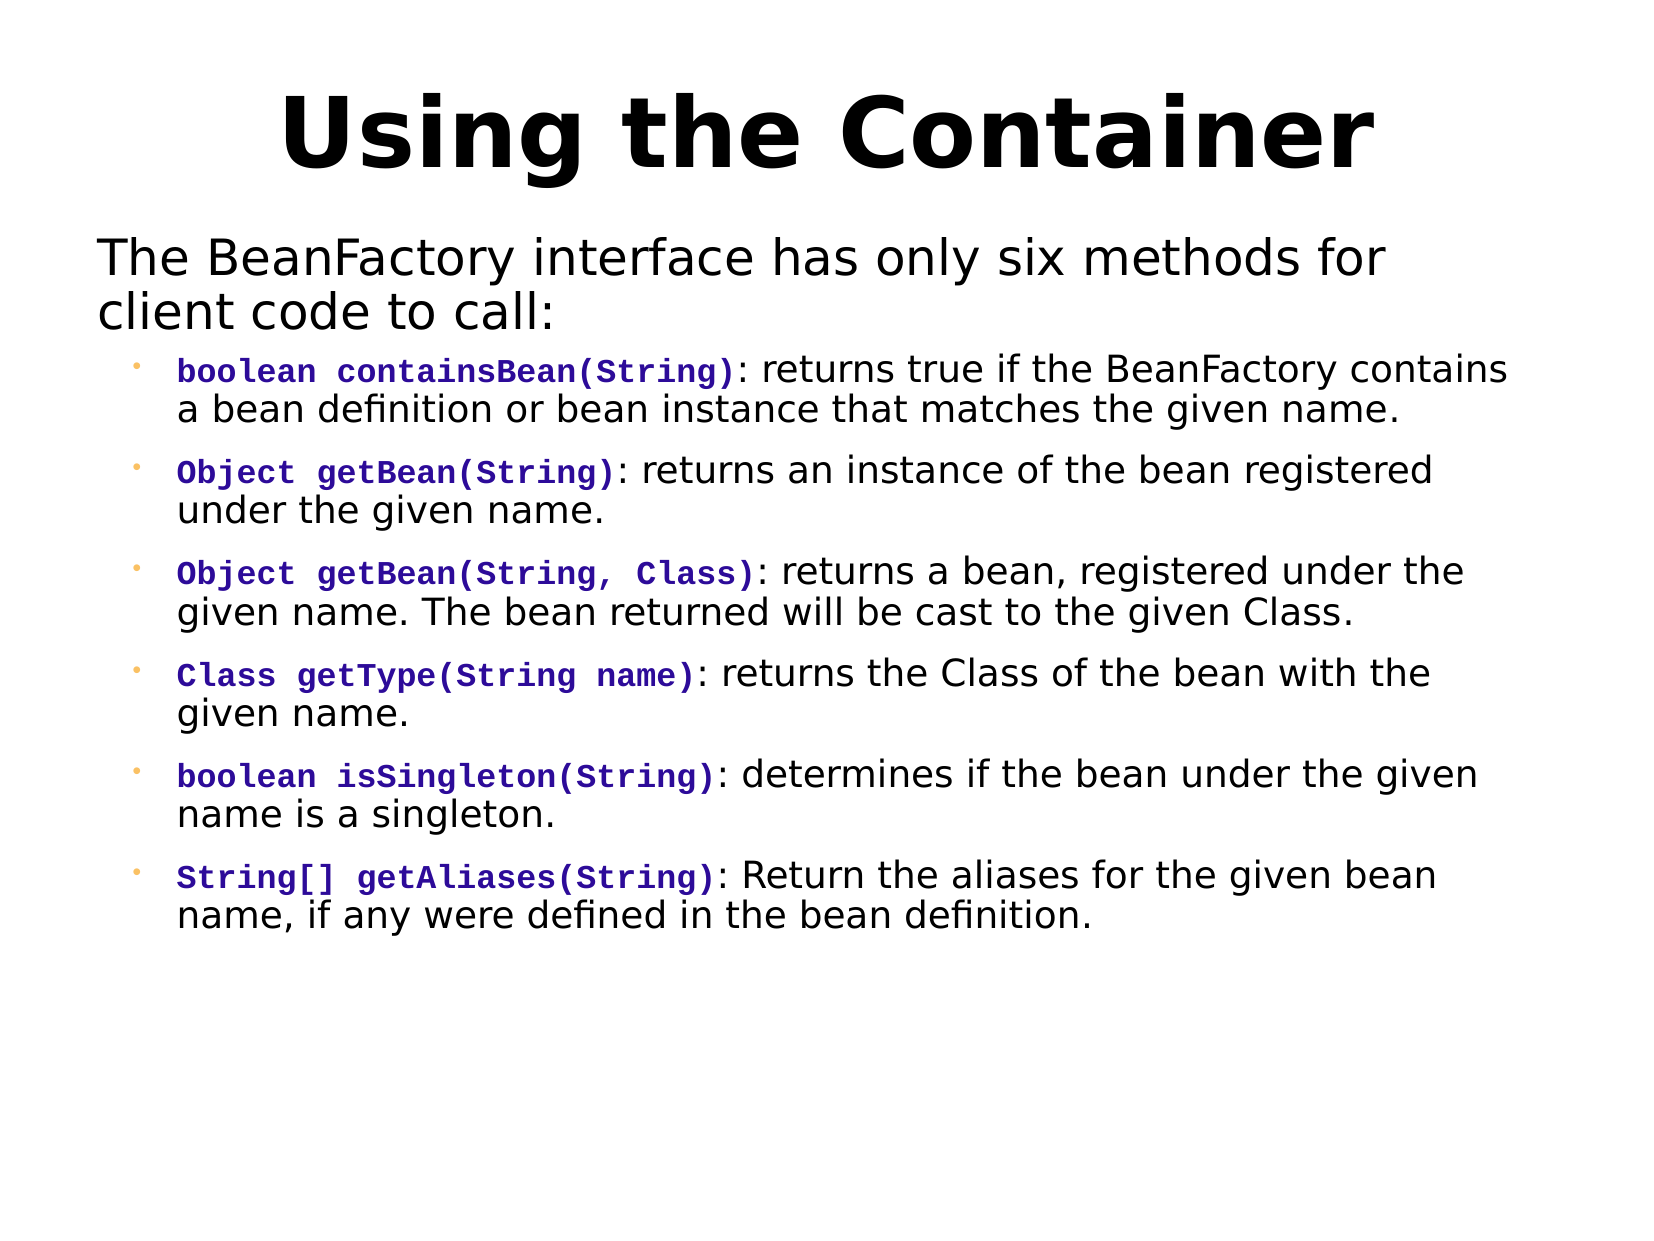

# Using the Container
The BeanFactory interface has only six methods for client code to call:
boolean containsBean(String): returns true if the BeanFactory contains a bean definition or bean instance that matches the given name.
Object getBean(String): returns an instance of the bean registered under the given name.
Object getBean(String, Class): returns a bean, registered under the given name. The bean returned will be cast to the given Class.
Class getType(String name): returns the Class of the bean with the given name.
boolean isSingleton(String): determines if the bean under the given name is a singleton.
String[] getAliases(String): Return the aliases for the given bean name, if any were defined in the bean definition.